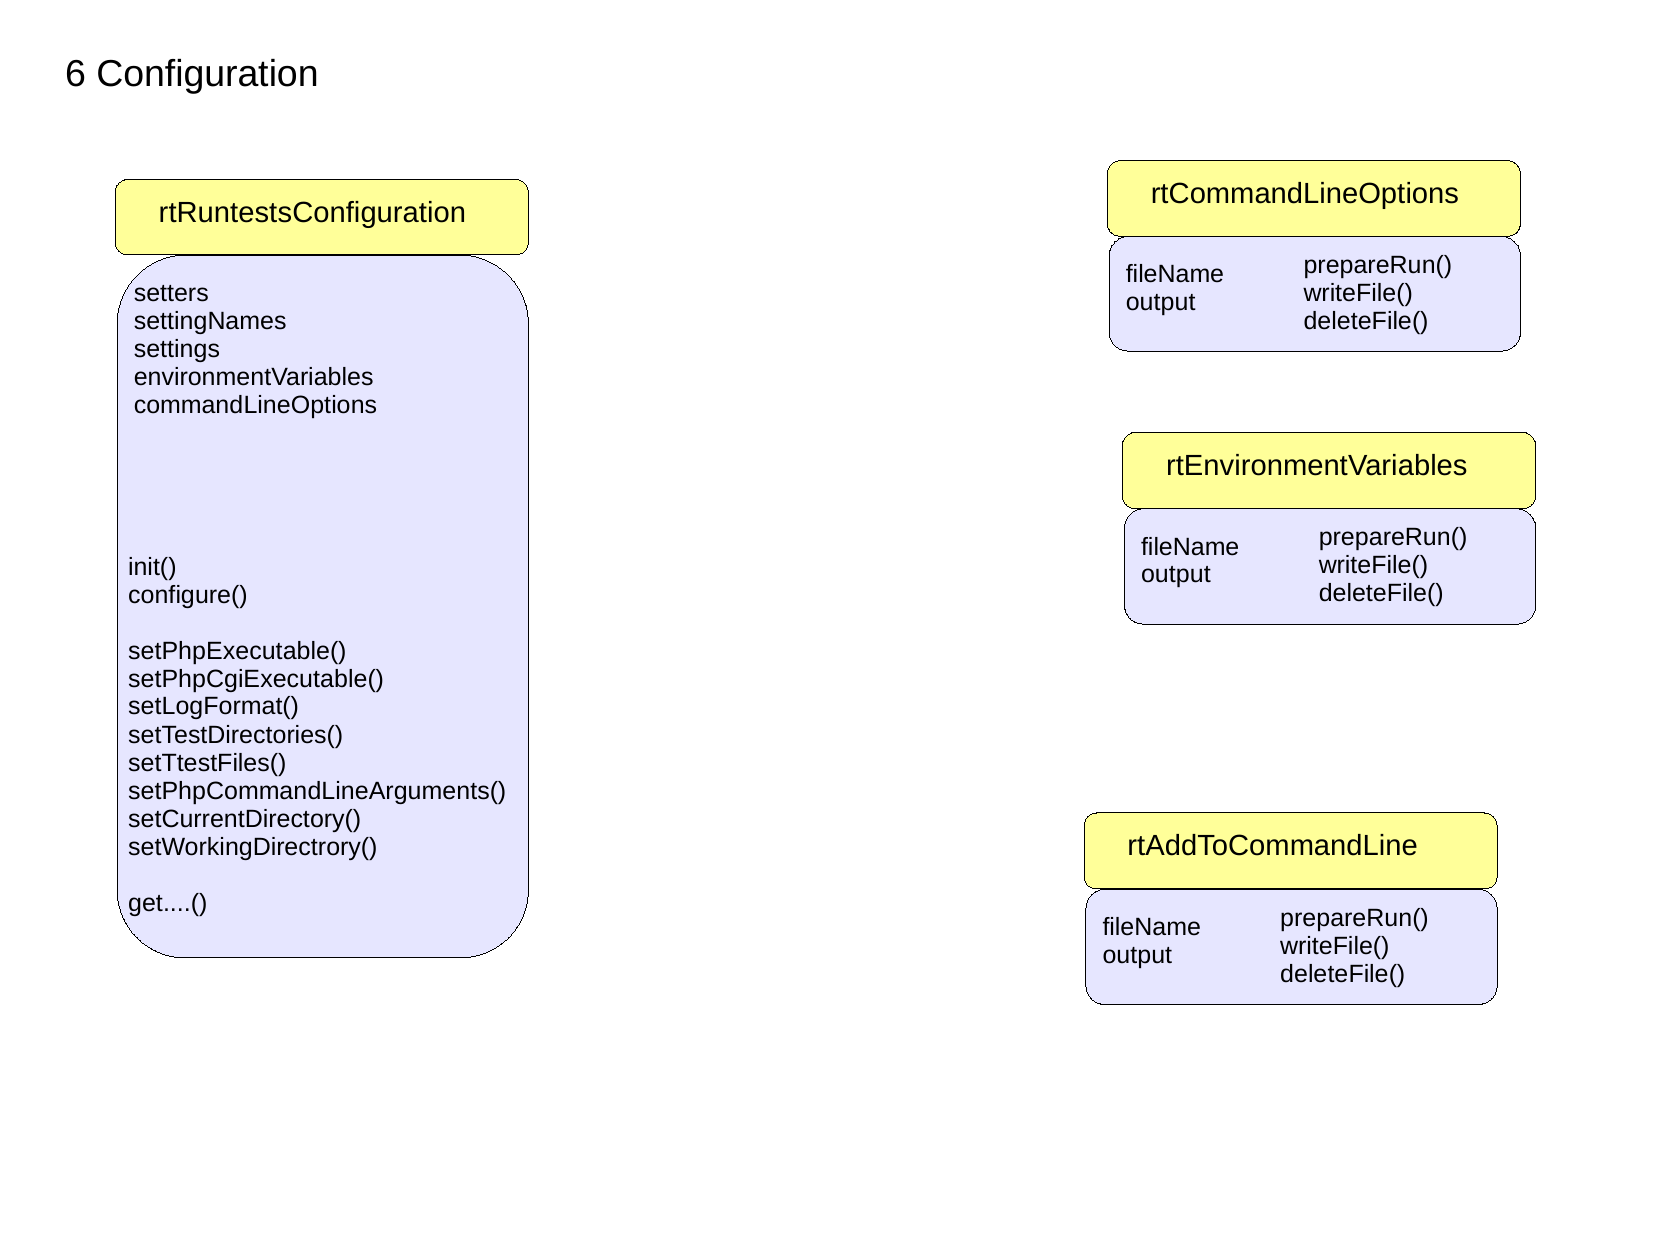

6 Configuration
rtCommandLineOptions
prepareRun()
writeFile()
deleteFile()
fileName
output
rtRuntestsConfiguration
setters
settingNames
settings
environmentVariables
commandLineOptions
rtEnvironmentVariables
prepareRun()
writeFile()
deleteFile()
fileName
output
init()
configure()
setPhpExecutable()
setPhpCgiExecutable()
setLogFormat()
setTestDirectories()
setTtestFiles()
setPhpCommandLineArguments()
setCurrentDirectory()
setWorkingDirectrory()
get....()
rtAddToCommandLine
prepareRun()
writeFile()
deleteFile()
fileName
output